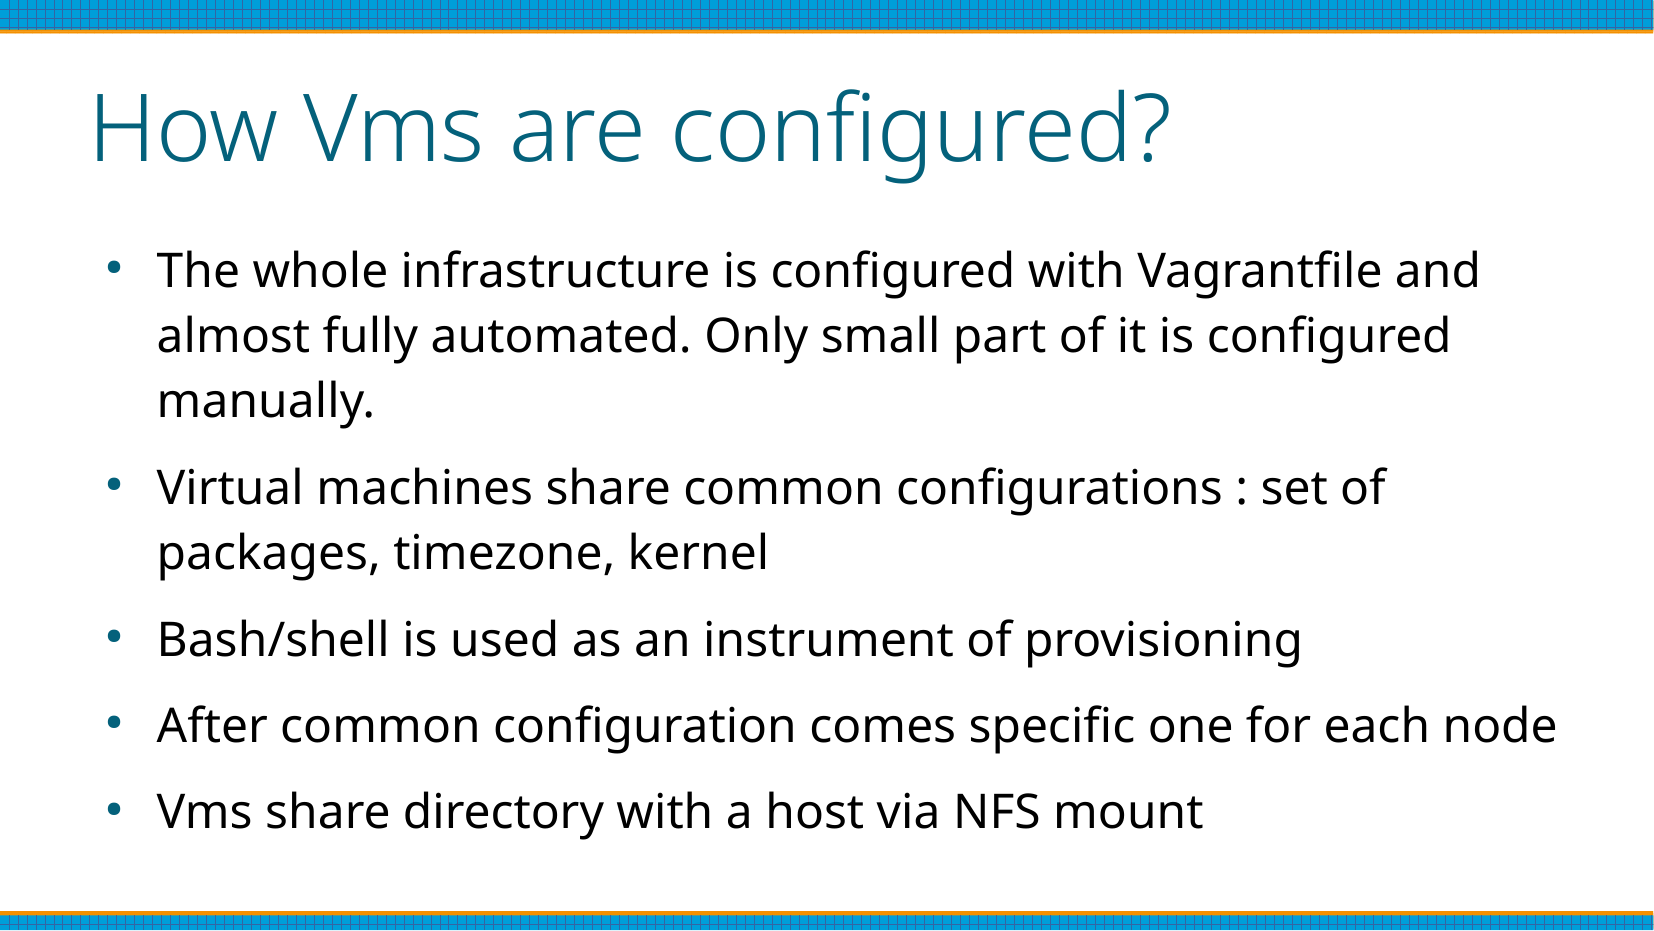

# How Vms are configured?
The whole infrastructure is configured with Vagrantfile and almost fully automated. Only small part of it is configured manually.
Virtual machines share common configurations : set of packages, timezone, kernel
Bash/shell is used as an instrument of provisioning
After common configuration comes specific one for each node
Vms share directory with a host via NFS mount